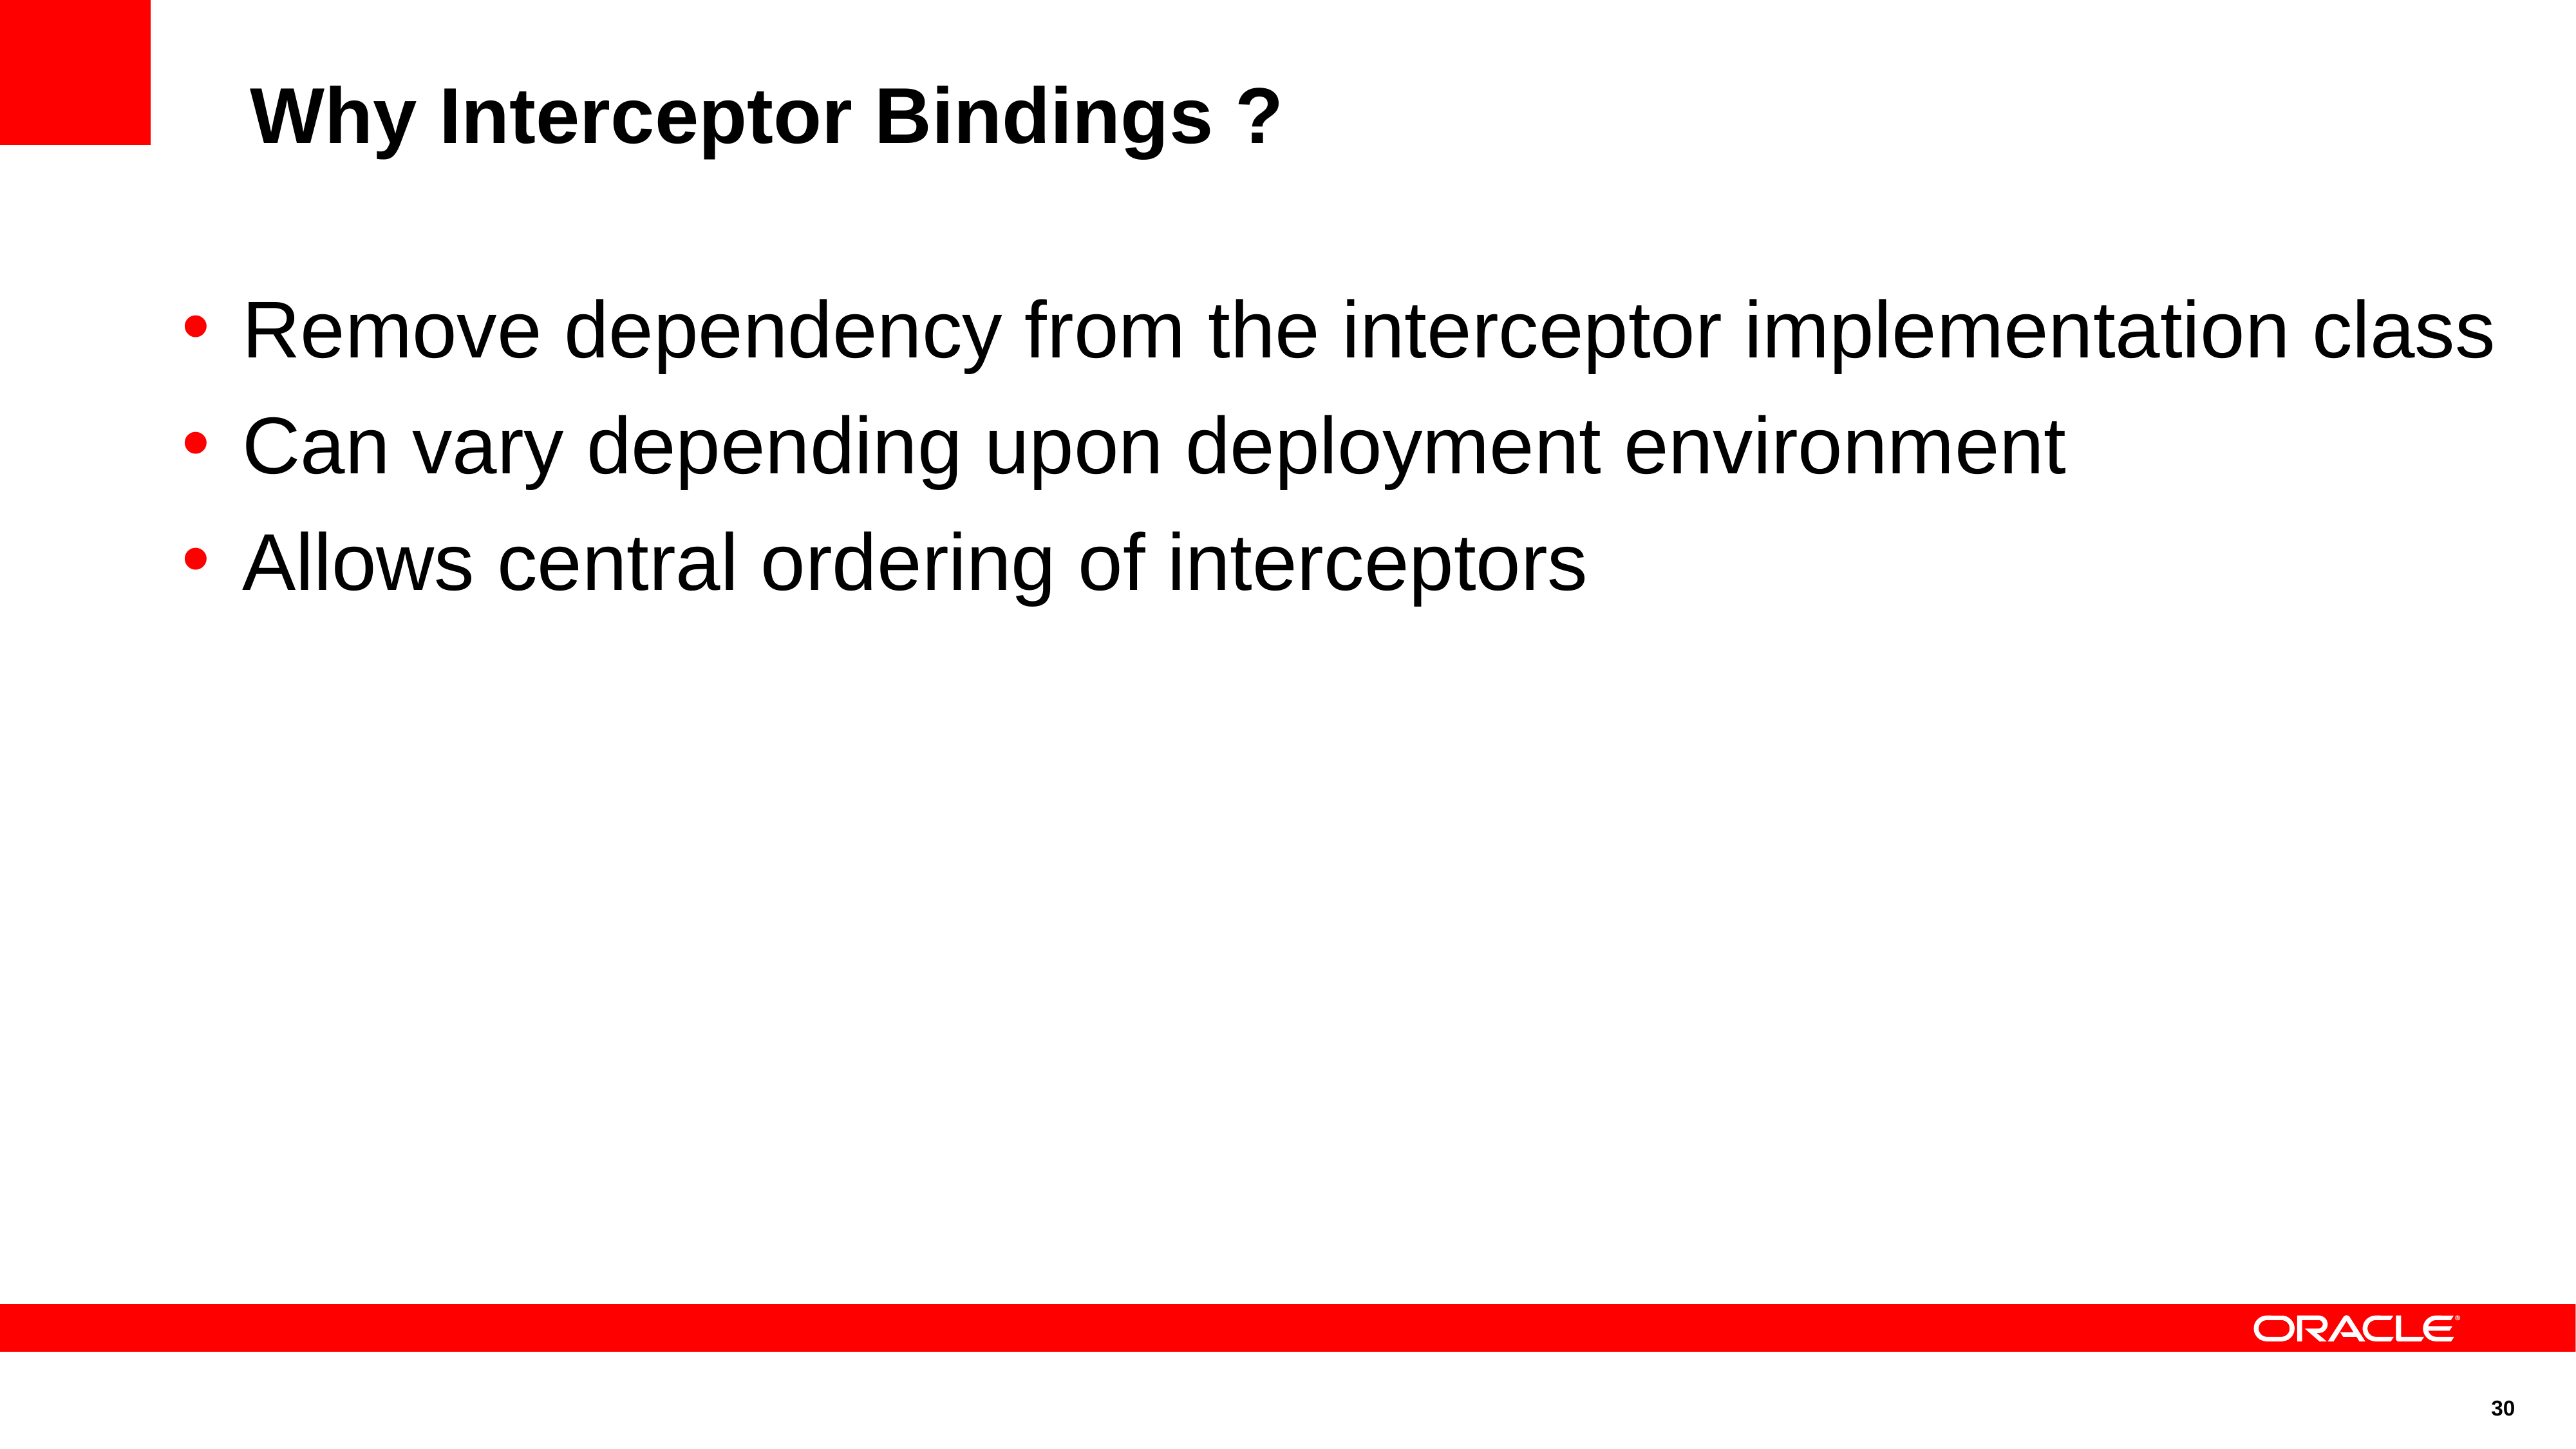

# Why Interceptor Bindings ?
Remove dependency from the interceptor implementation class
Can vary depending upon deployment environment
Allows central ordering of interceptors